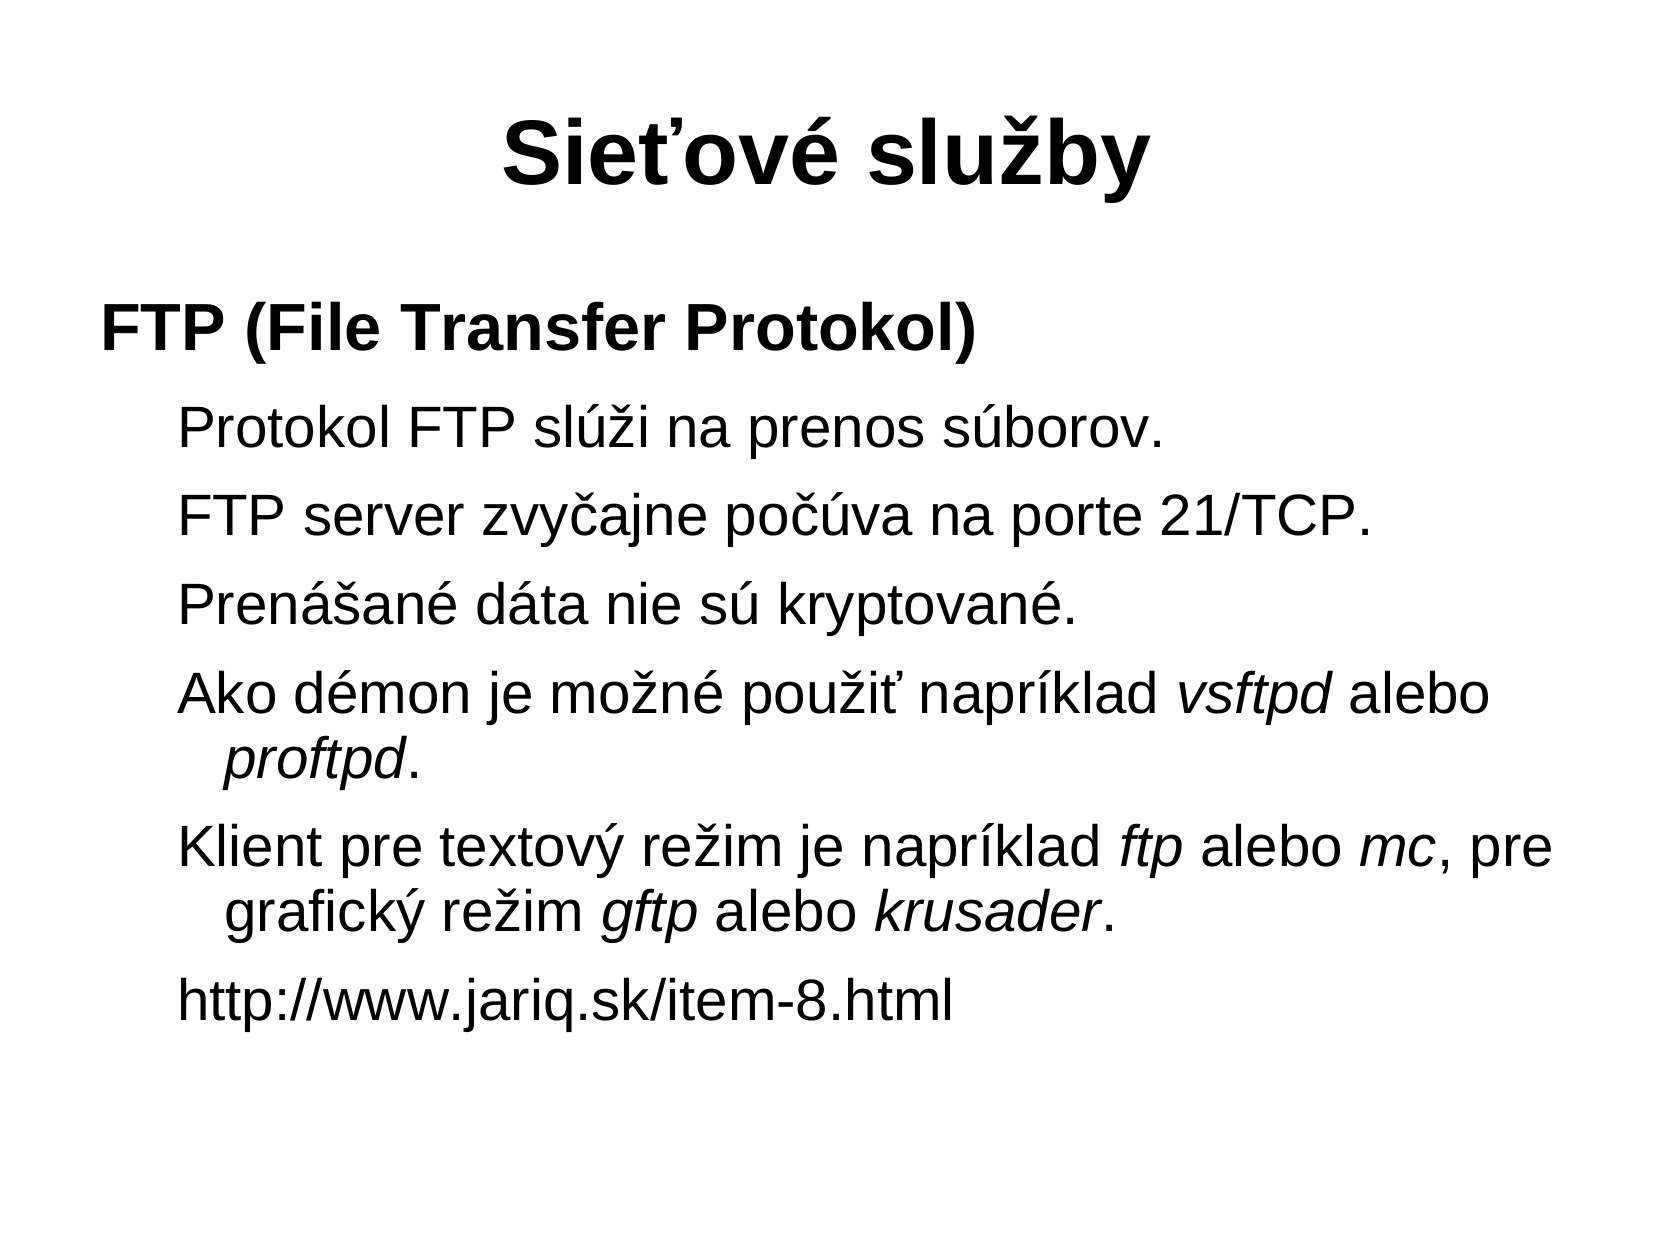

# Sieťové služby
FTP (File Transfer Protokol)
Protokol FTP slúži na prenos súborov.
FTP server zvyčajne počúva na porte 21/TCP.
Prenášané dáta nie sú kryptované.
Ako démon je možné použiť napríklad vsftpd alebo proftpd.
Klient pre textový režim je napríklad ftp alebo mc, pre grafický režim gftp alebo krusader.
http://www.jariq.sk/item-8.html